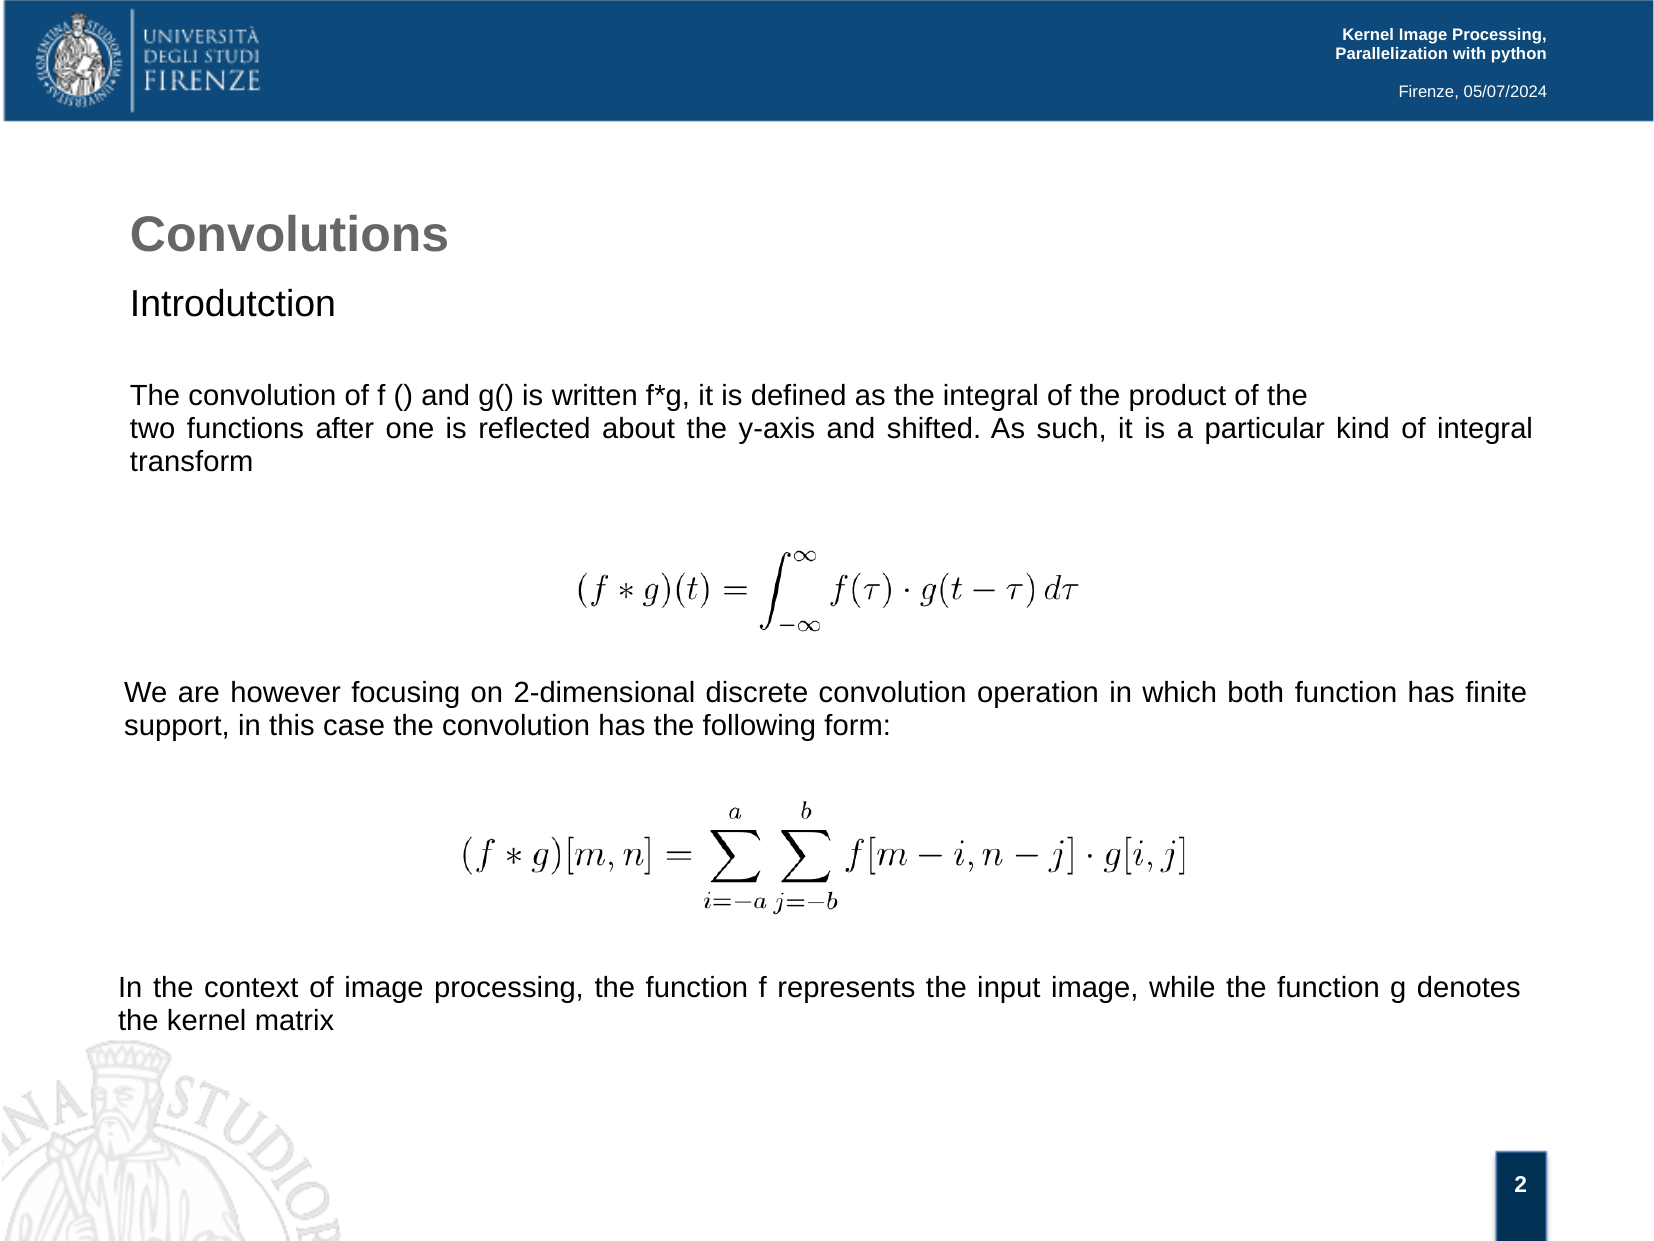

Kernel Image Processing,
Parallelization with python
Firenze, 05/07/2024
Convolutions
Introdutction
The convolution of f () and g() is written f*g, it is defined as the integral of the product of the
two functions after one is reflected about the y-axis and shifted. As such, it is a particular kind of integral transform
We are however focusing on 2-dimensional discrete convolution operation in which both function has finite support, in this case the convolution has the following form:
In the context of image processing, the function f represents the input image, while the function g denotes the kernel matrix
2